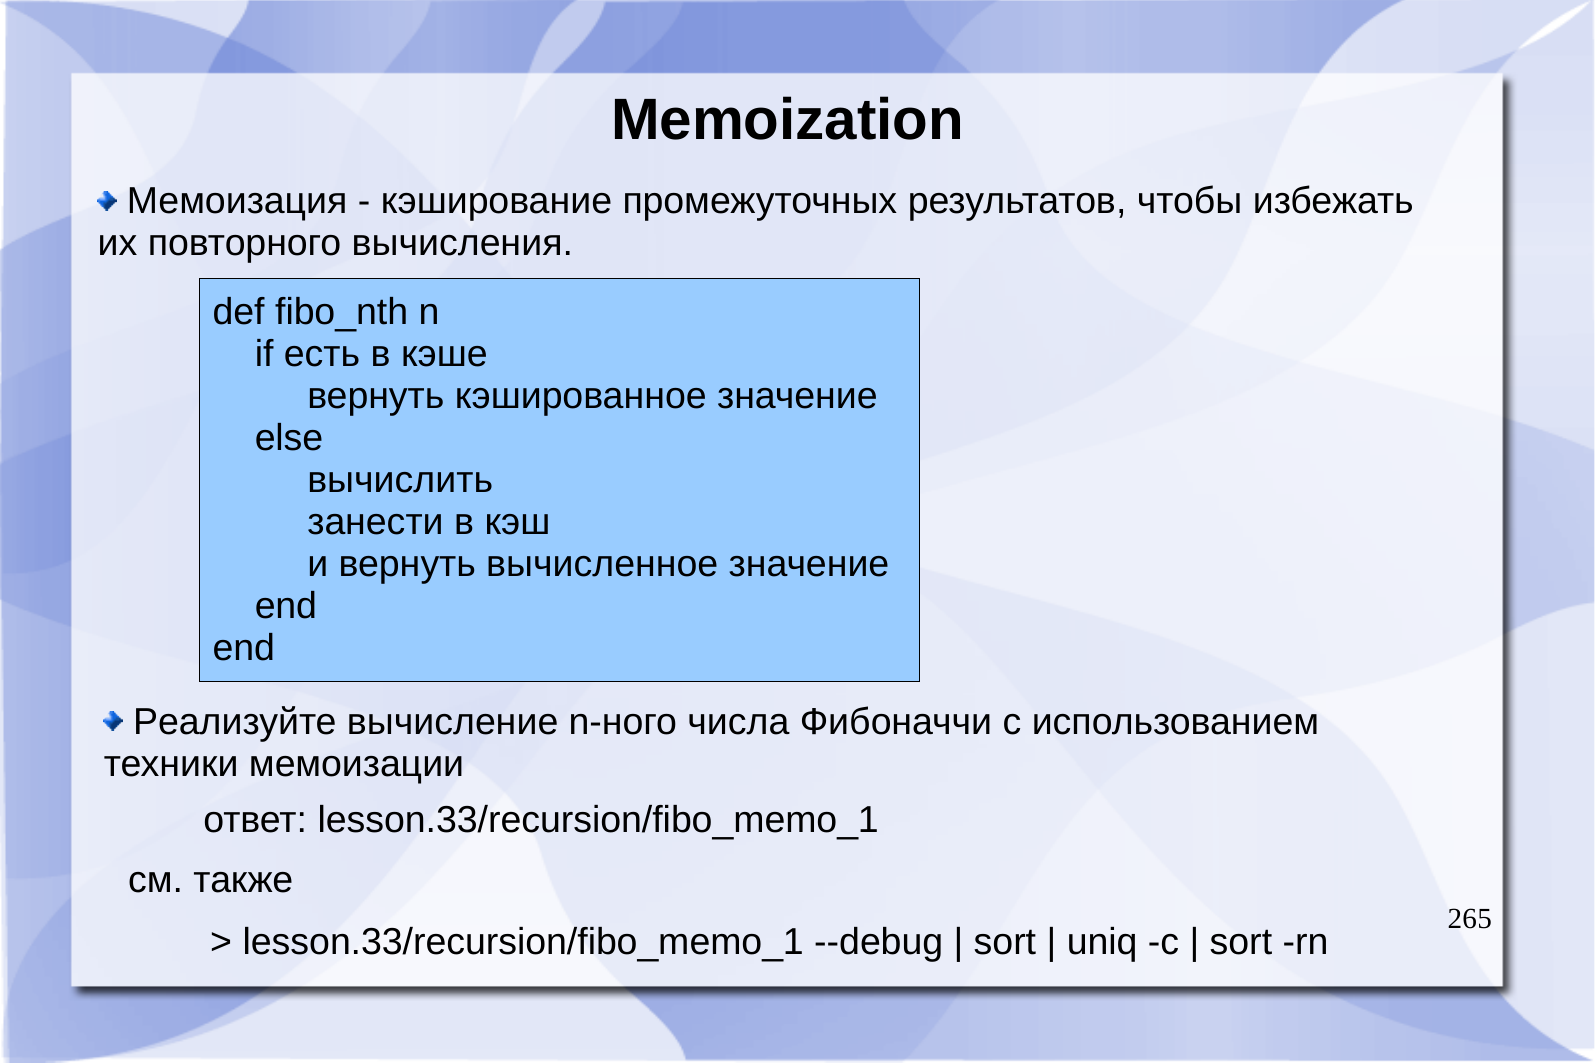

# Memoization
 Мемоизация - кэширование промежуточных результатов, чтобы избежать их повторного вычисления.
def fibo_nth n
 if есть в кэше
 вернуть кэшированное значение
 else
 вычислить
 занести в кэш
 и вернуть вычисленное значение
 end
end
 Pеализуйте вычисление n-ного числа Фибоначчи с использованием техники мемоизации
ответ: lesson.33/recursion/fibo_memo_1
см. также
> lesson.33/recursion/fibo_memo_1 --debug | sort | uniq -c | sort -rn
265